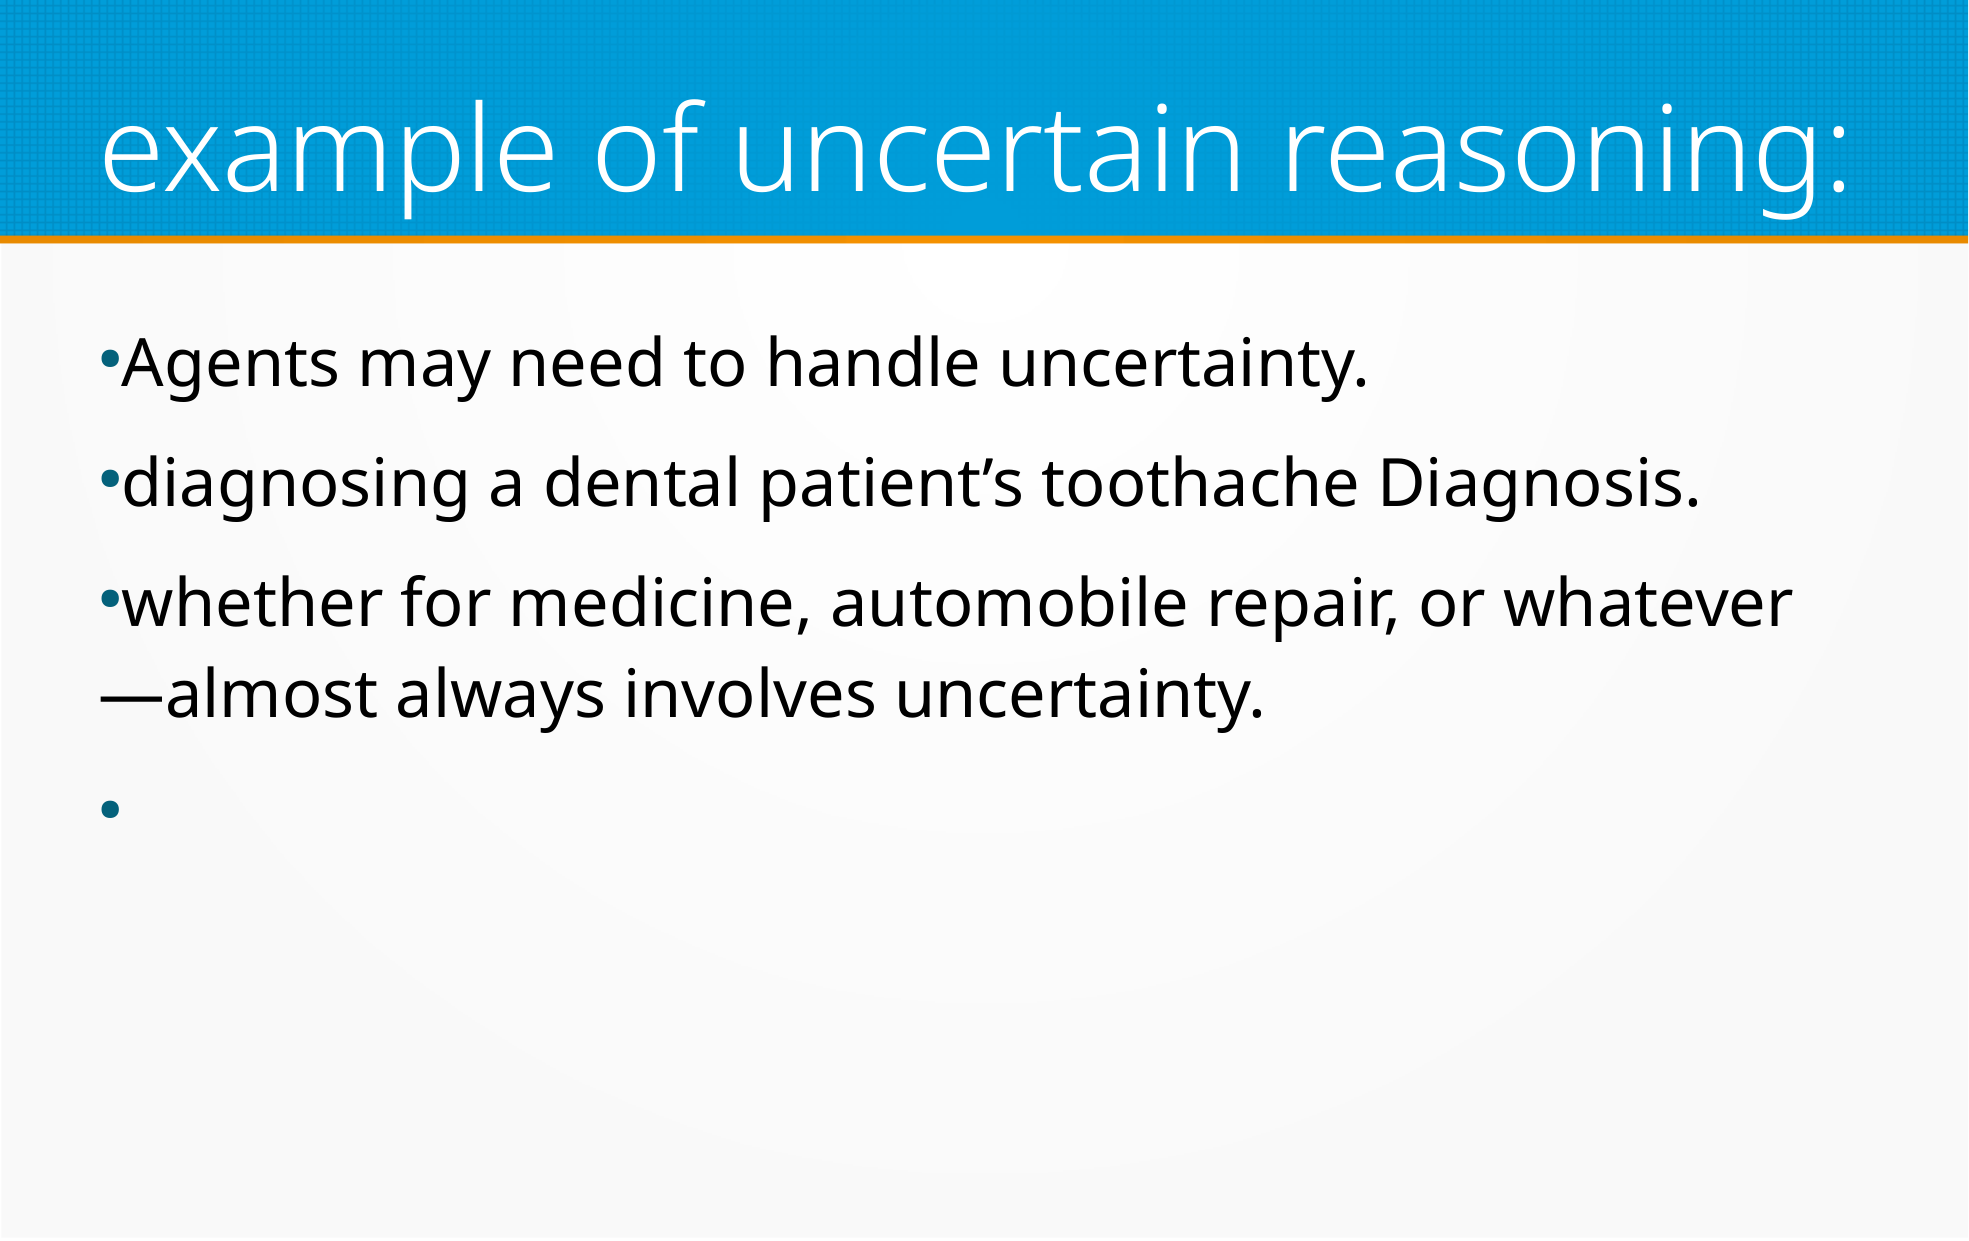

# example of uncertain reasoning:
Agents may need to handle uncertainty.
diagnosing a dental patient’s toothache Diagnosis.
whether for medicine, automobile repair, or whatever—almost always involves uncertainty.